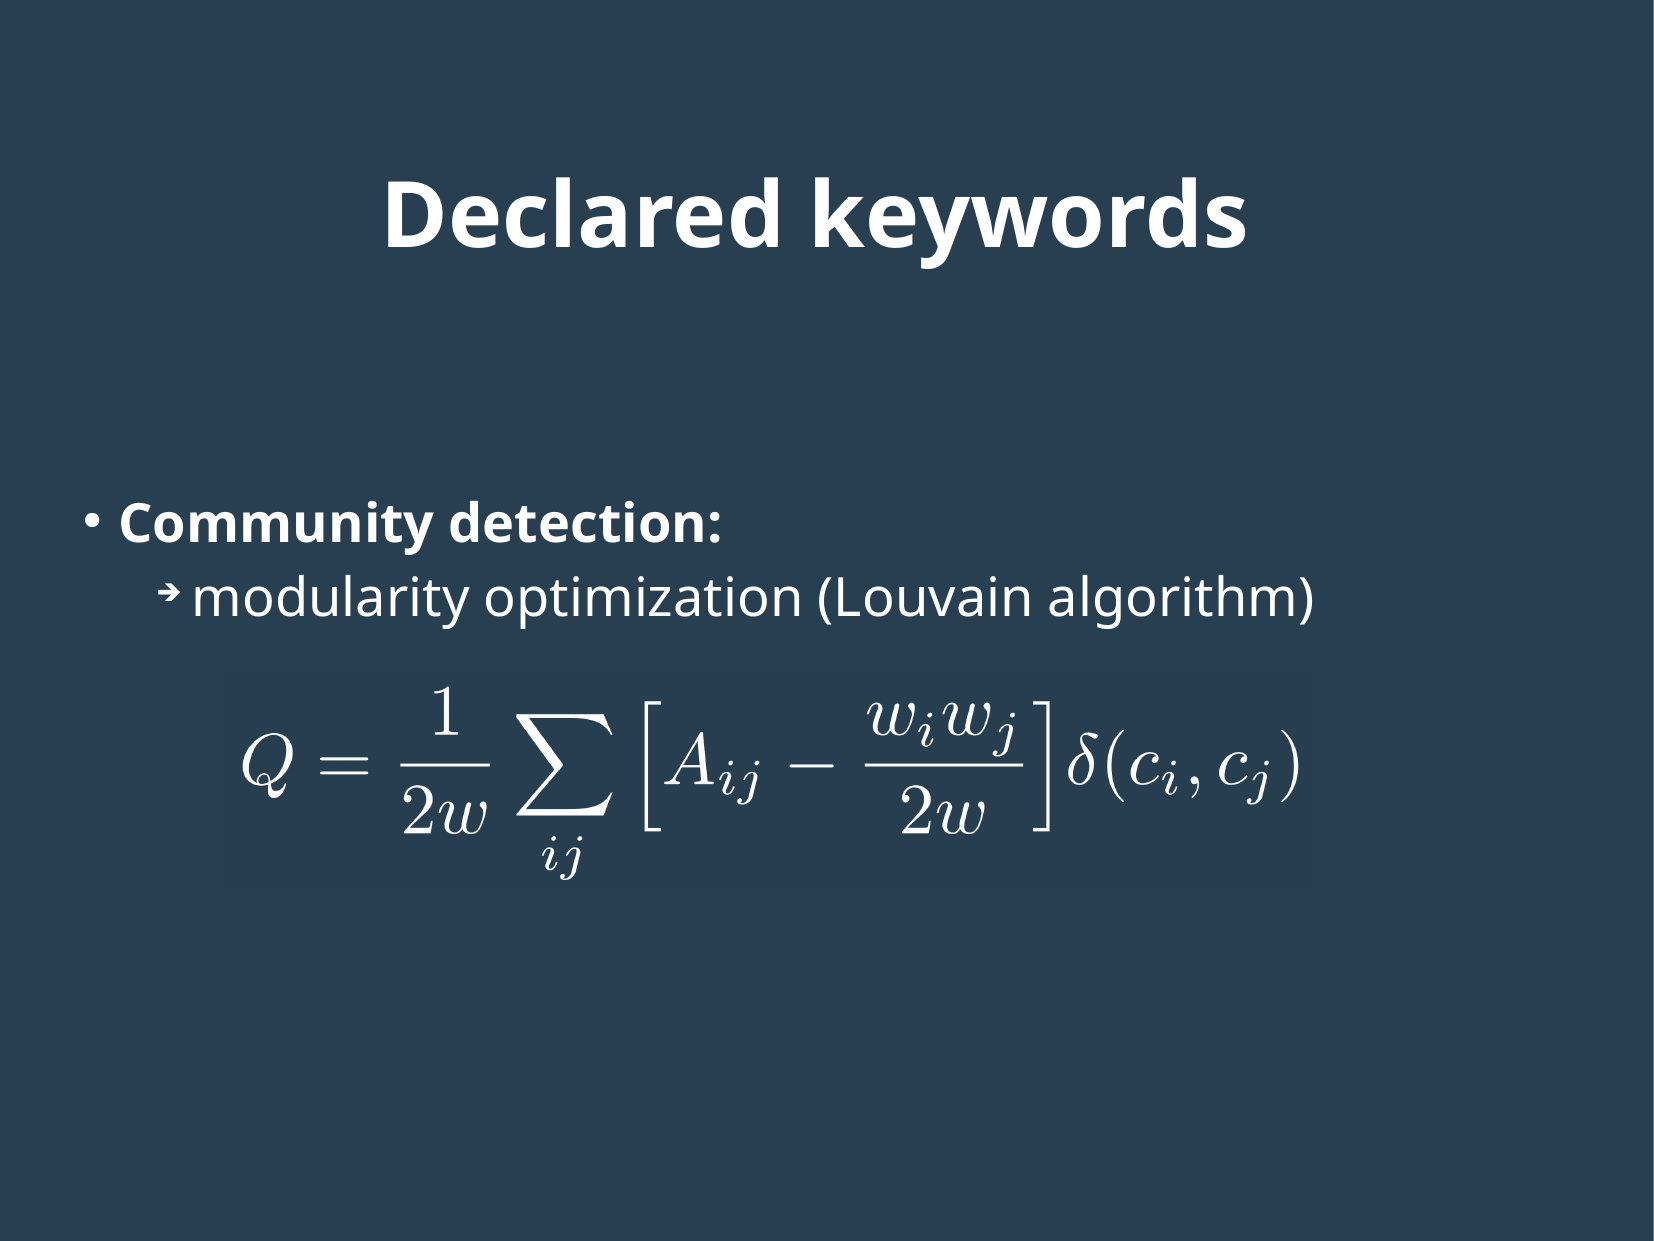

# Declared keywords
Community detection:
modularity optimization (Louvain algorithm)